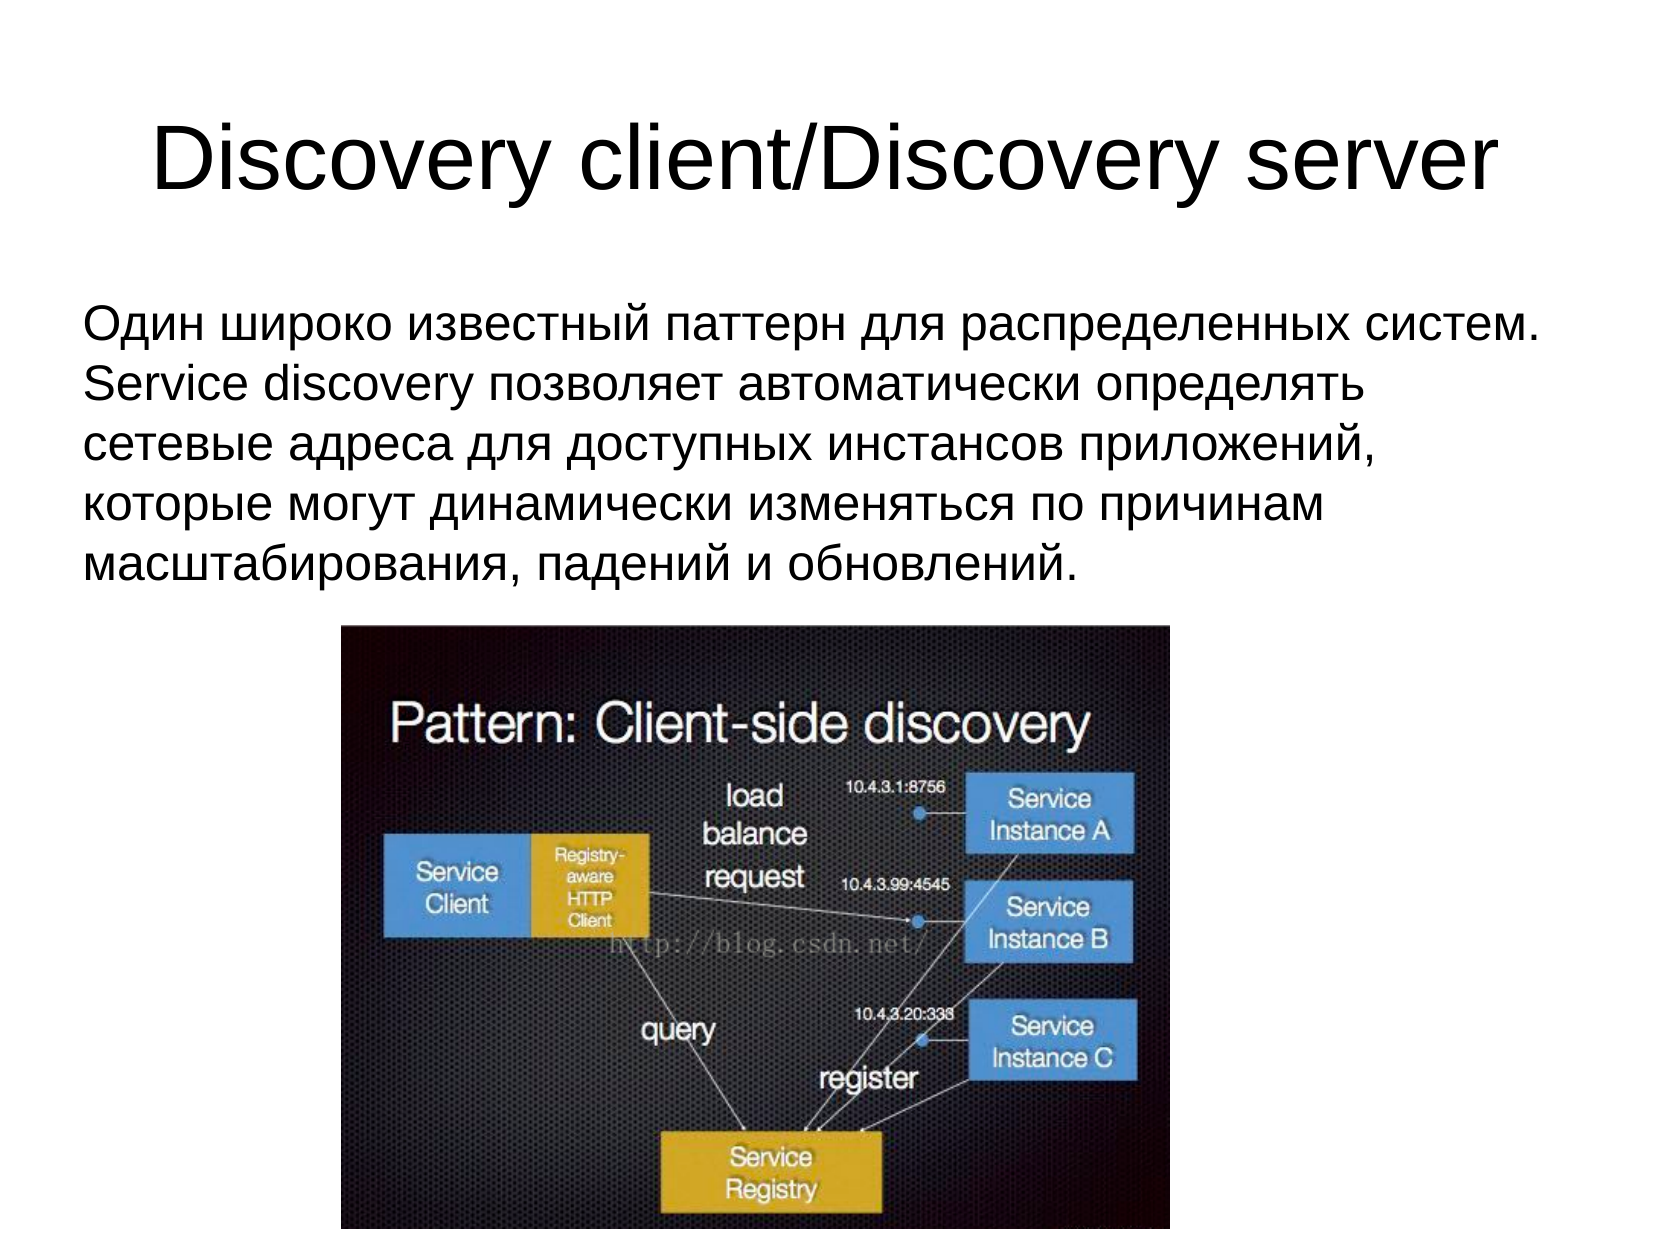

# Discovery client/Discovery server
Один широко известный паттерн для распределенных систем. Service discovery позволяет автоматически определять сетевые адреса для доступных инстансов приложений, которые могут динамически изменяться по причинам масштабирования, падений и обновлений.